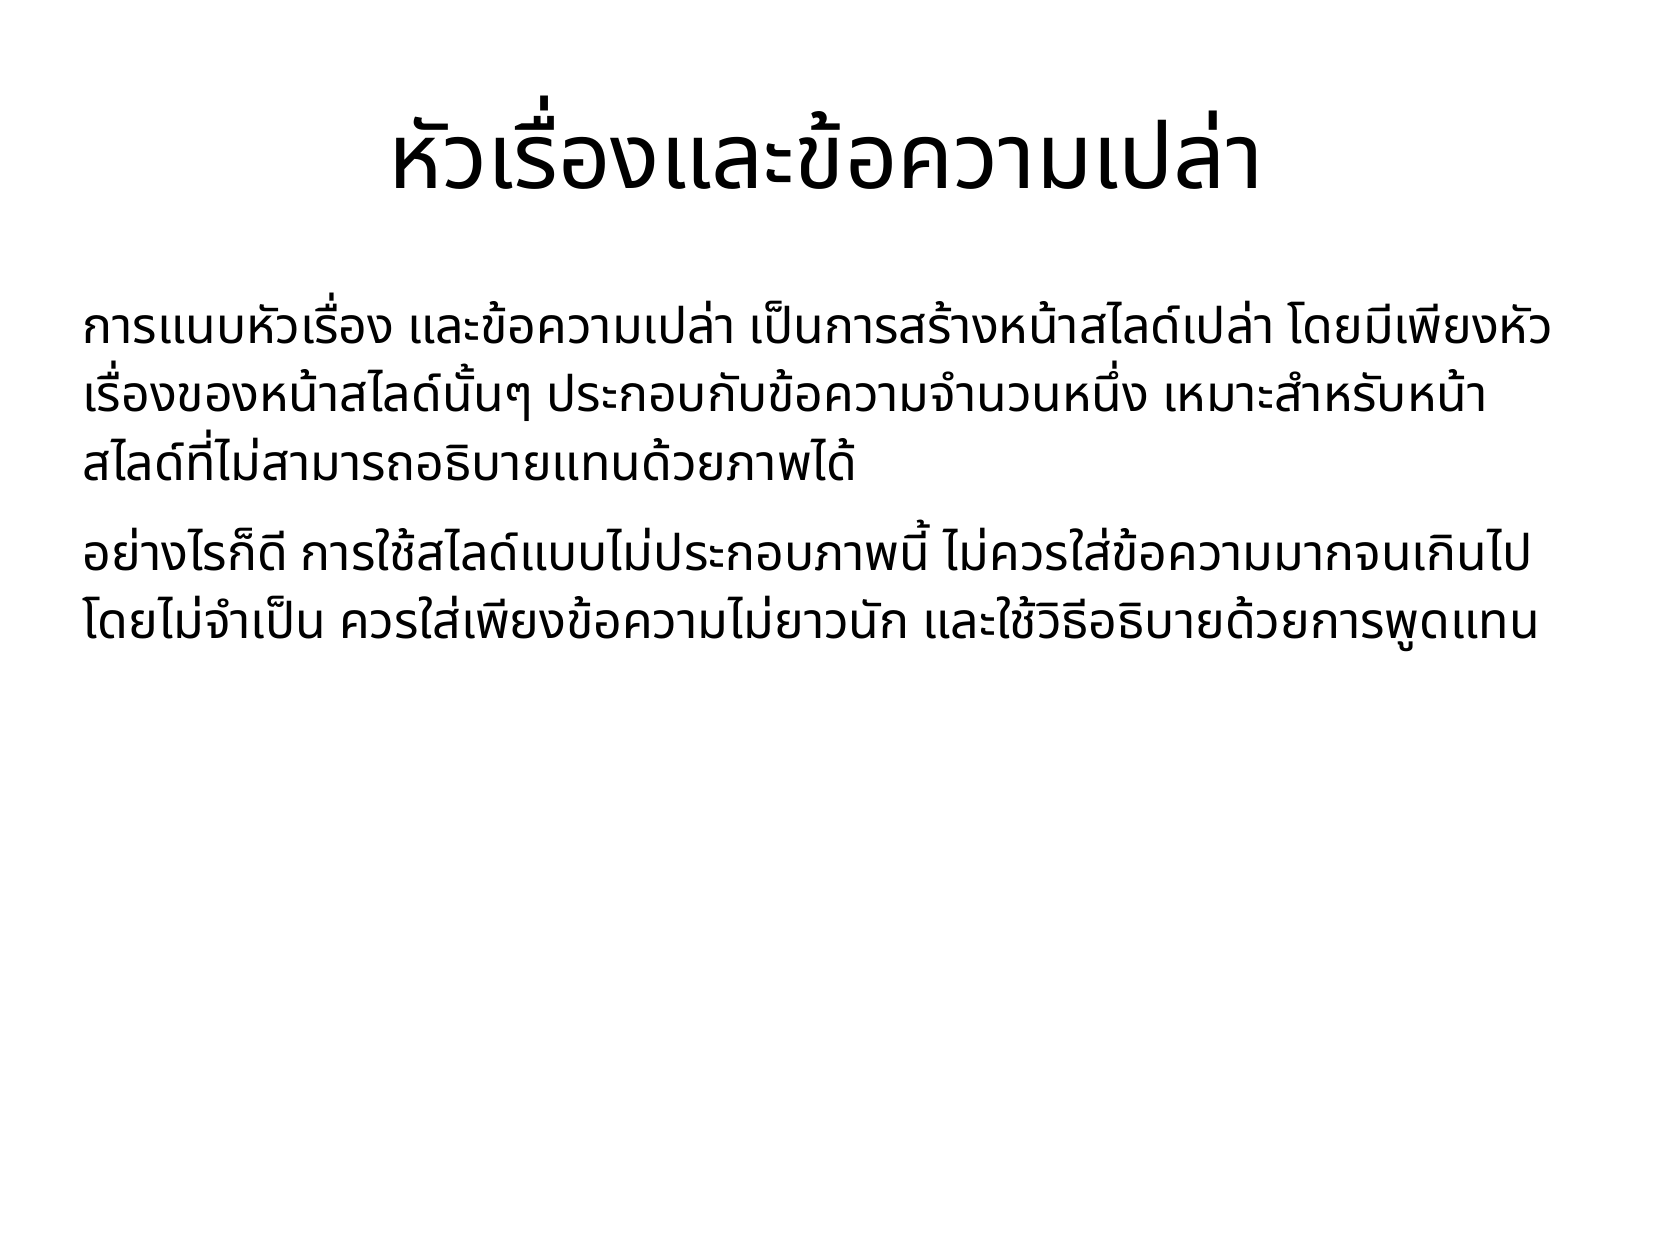

# หัวเรื่องและข้อความเปล่า
การแนบหัวเรื่อง และข้อความเปล่า เป็นการสร้างหน้าสไลด์เปล่า โดยมีเพียงหัวเรื่องของหน้าสไลด์นั้นๆ ประกอบกับข้อความจำนวนหนึ่ง เหมาะสำหรับหน้าสไลด์ที่ไม่สามารถอธิบายแทนด้วยภาพได้
อย่างไรก็ดี การใช้สไลด์แบบไม่ประกอบภาพนี้ ไม่ควรใส่ข้อความมากจนเกินไปโดยไม่จำเป็น ควรใส่เพียงข้อความไม่ยาวนัก และใช้วิธีอธิบายด้วยการพูดแทน